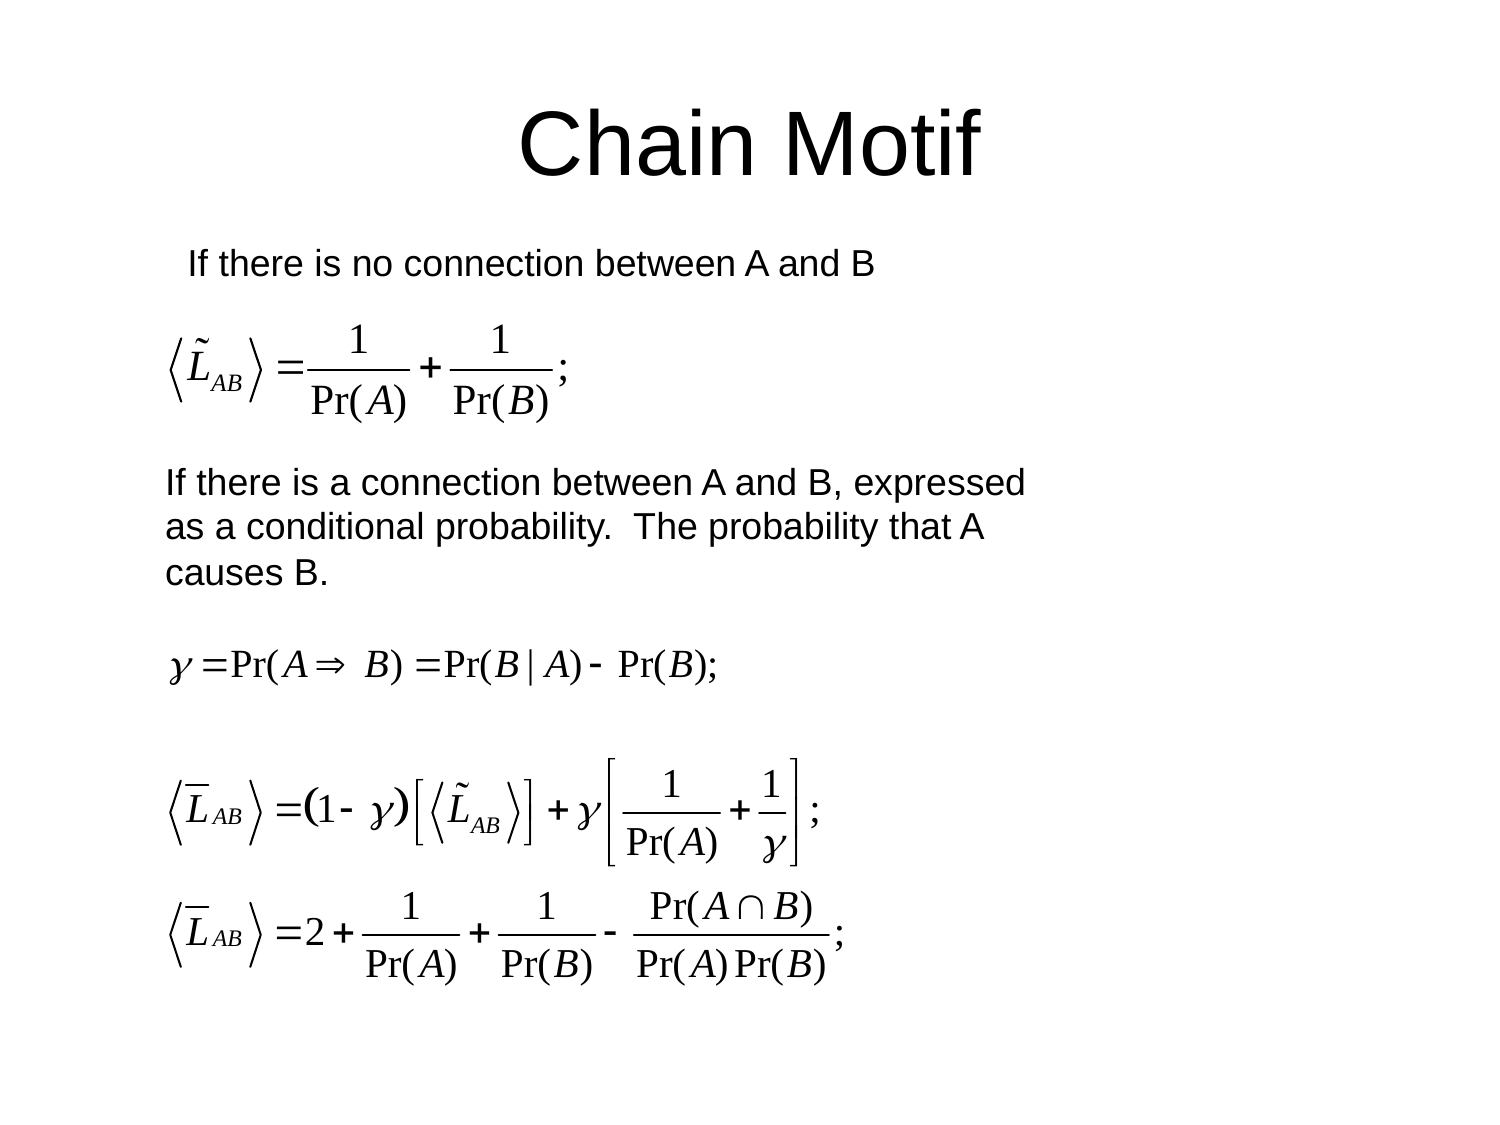

# Chain Motif
If there is no connection between A and B
If there is a connection between A and B, expressed as a conditional probability. The probability that A causes B.